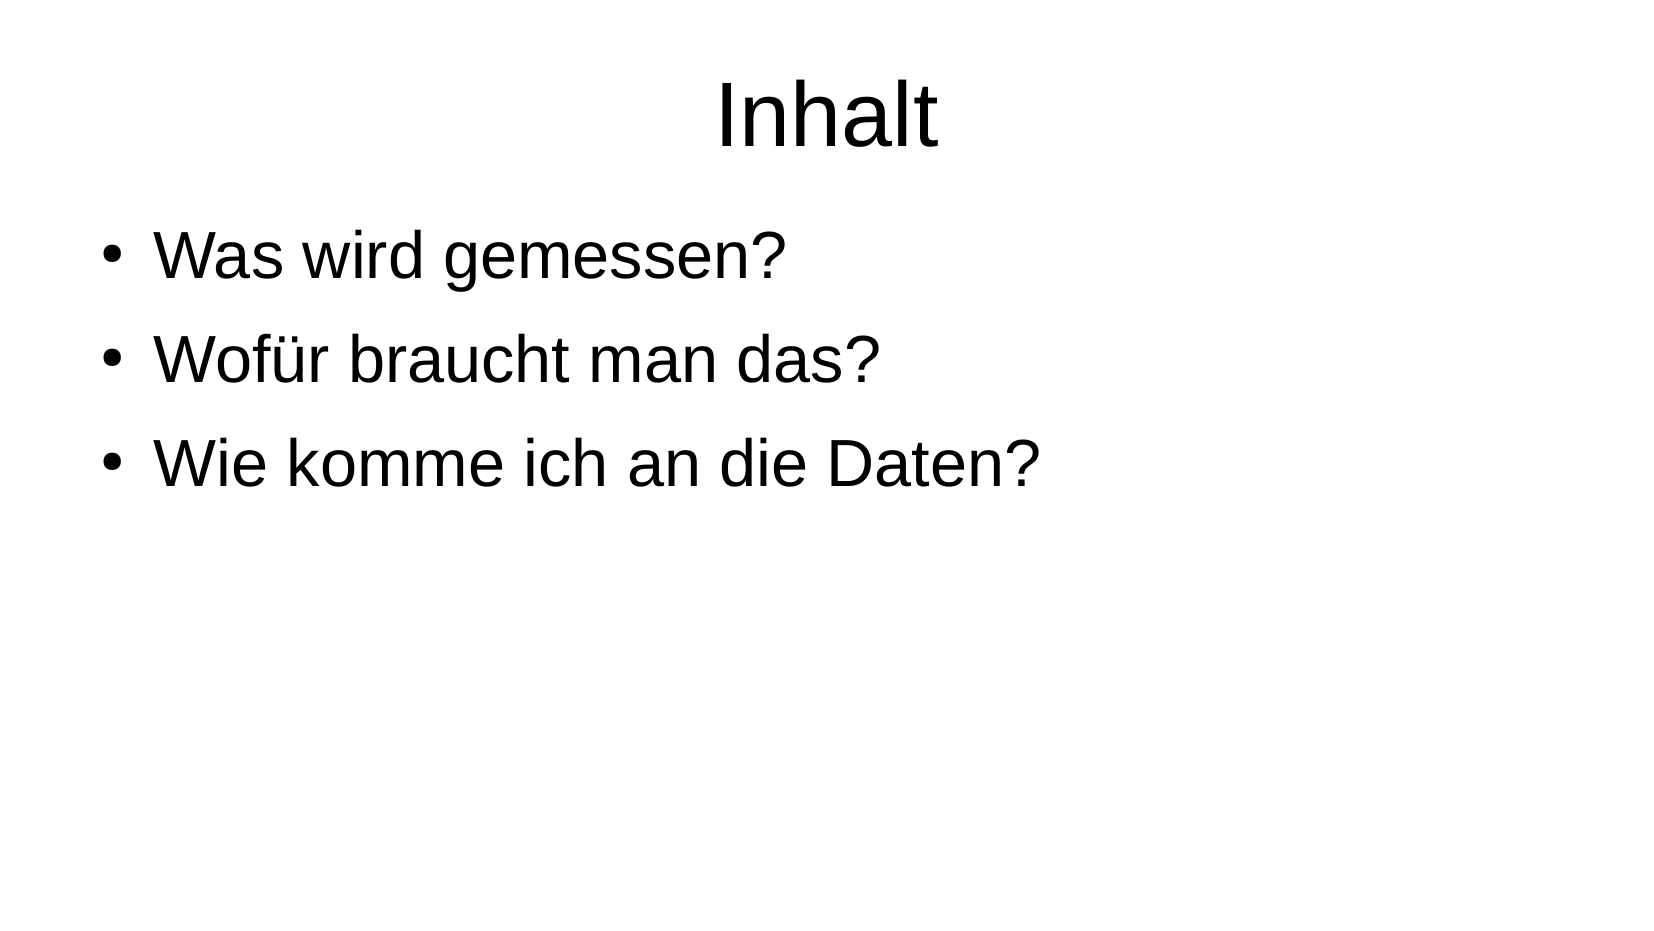

# Inhalt
Was wird gemessen?
Wofür braucht man das?
Wie komme ich an die Daten?